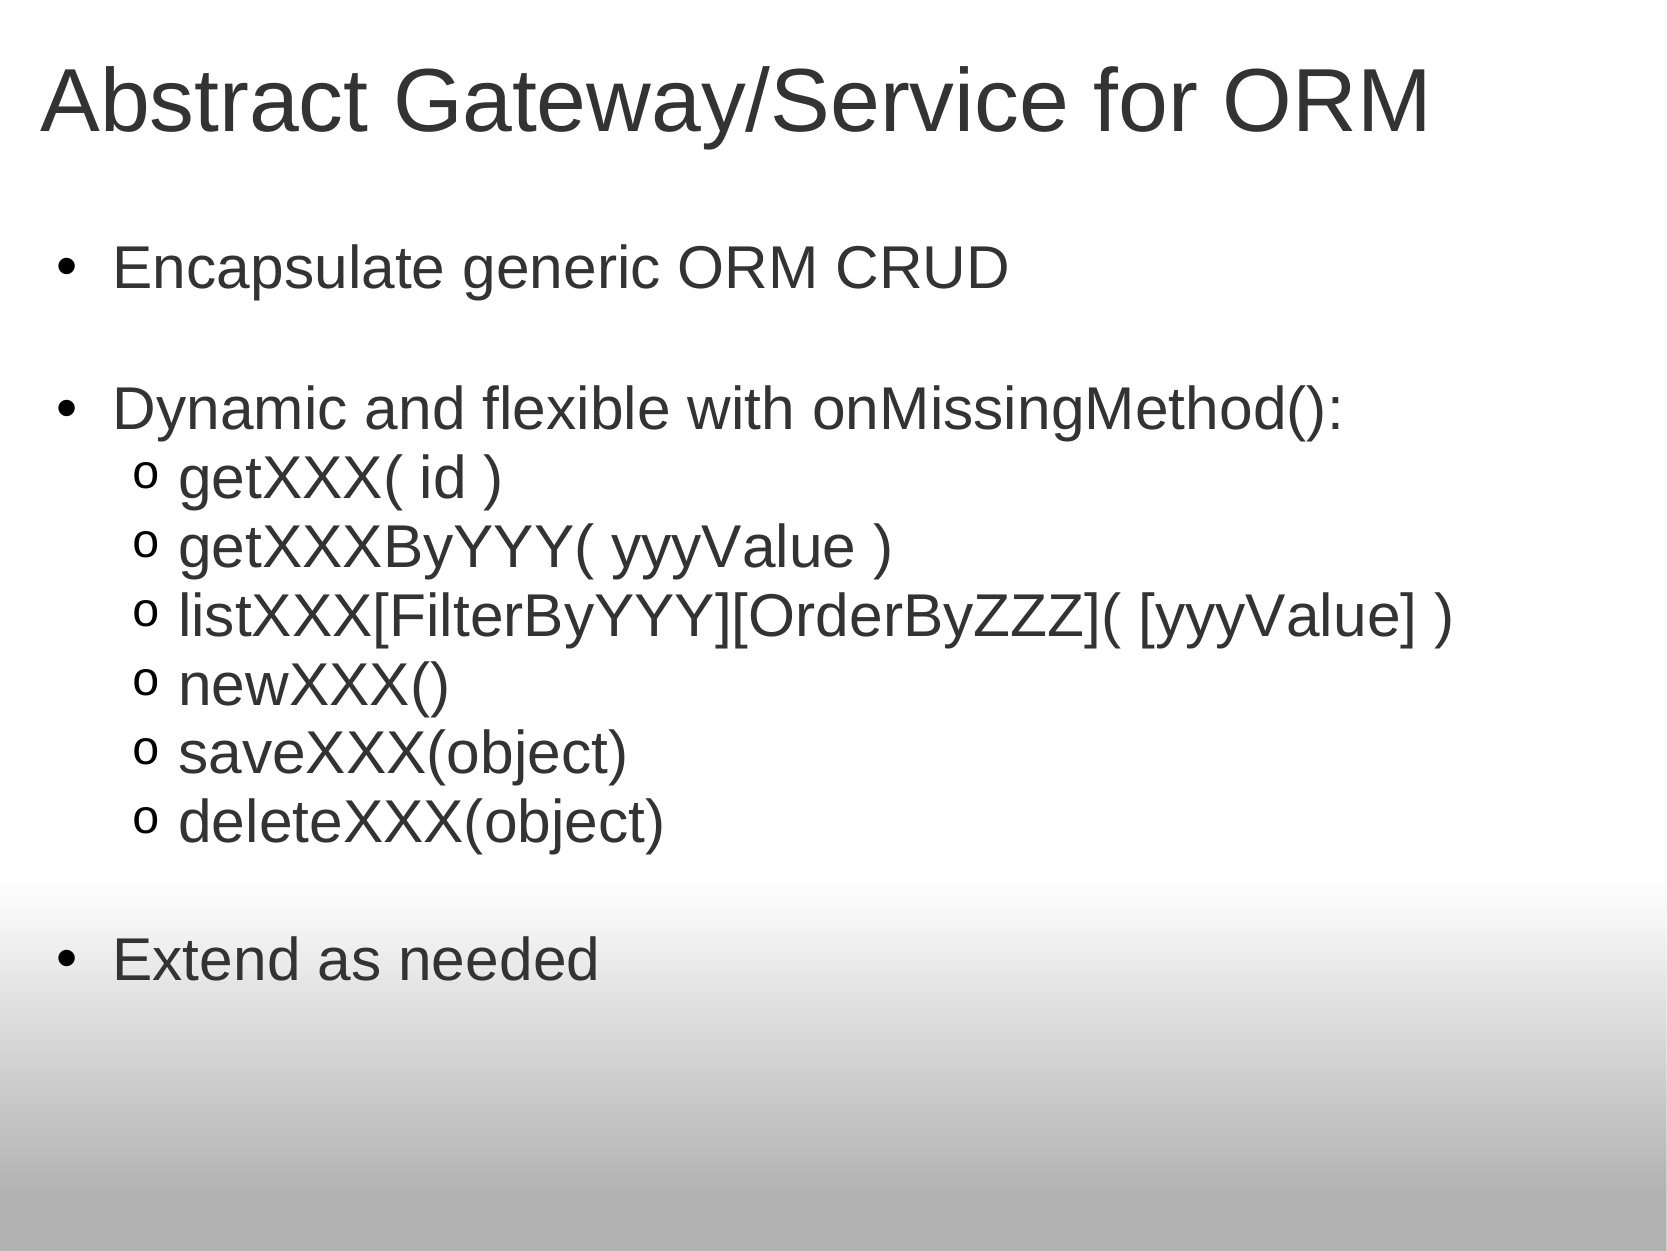

# Abstract Gateway/Service for ORM
Encapsulate generic ORM CRUD
Dynamic and flexible with onMissingMethod():
getXXX( id )
getXXXByYYY( yyyValue )
listXXX[FilterByYYY][OrderByZZZ]( [yyyValue] )
newXXX()
saveXXX(object)
deleteXXX(object)
Extend as needed